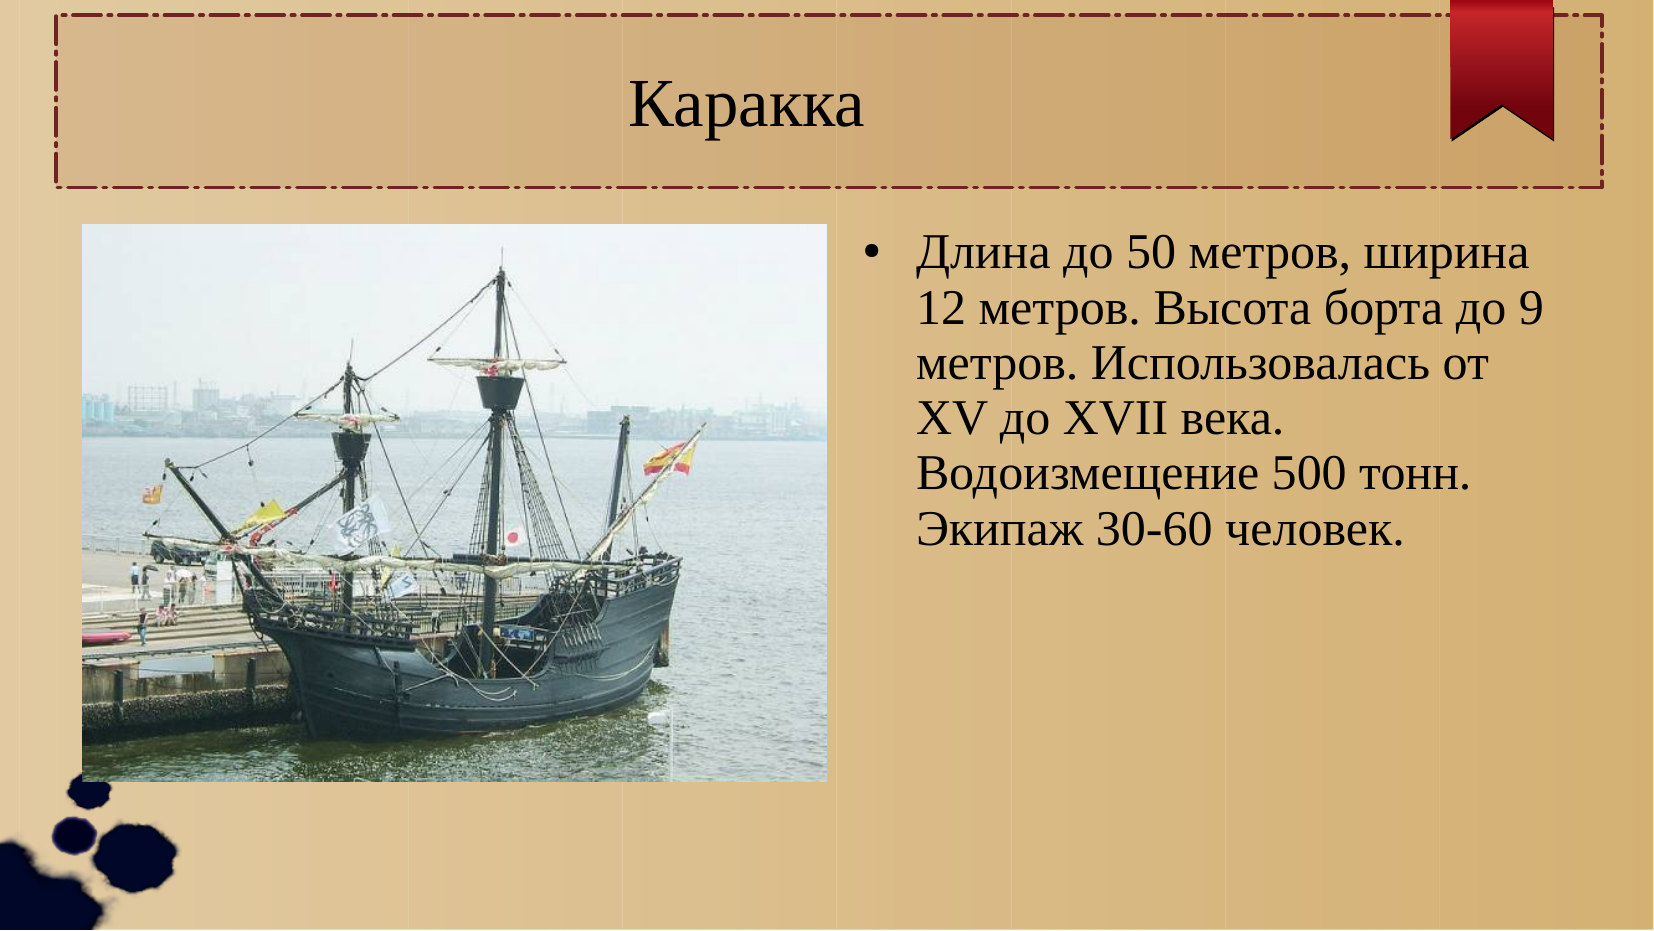

# Каракка
Длина до 50 метров, ширина 12 метров. Высота борта до 9 метров. Использовалась от XV до XVII века. Водоизмещение 500 тонн. Экипаж 30-60 человек.